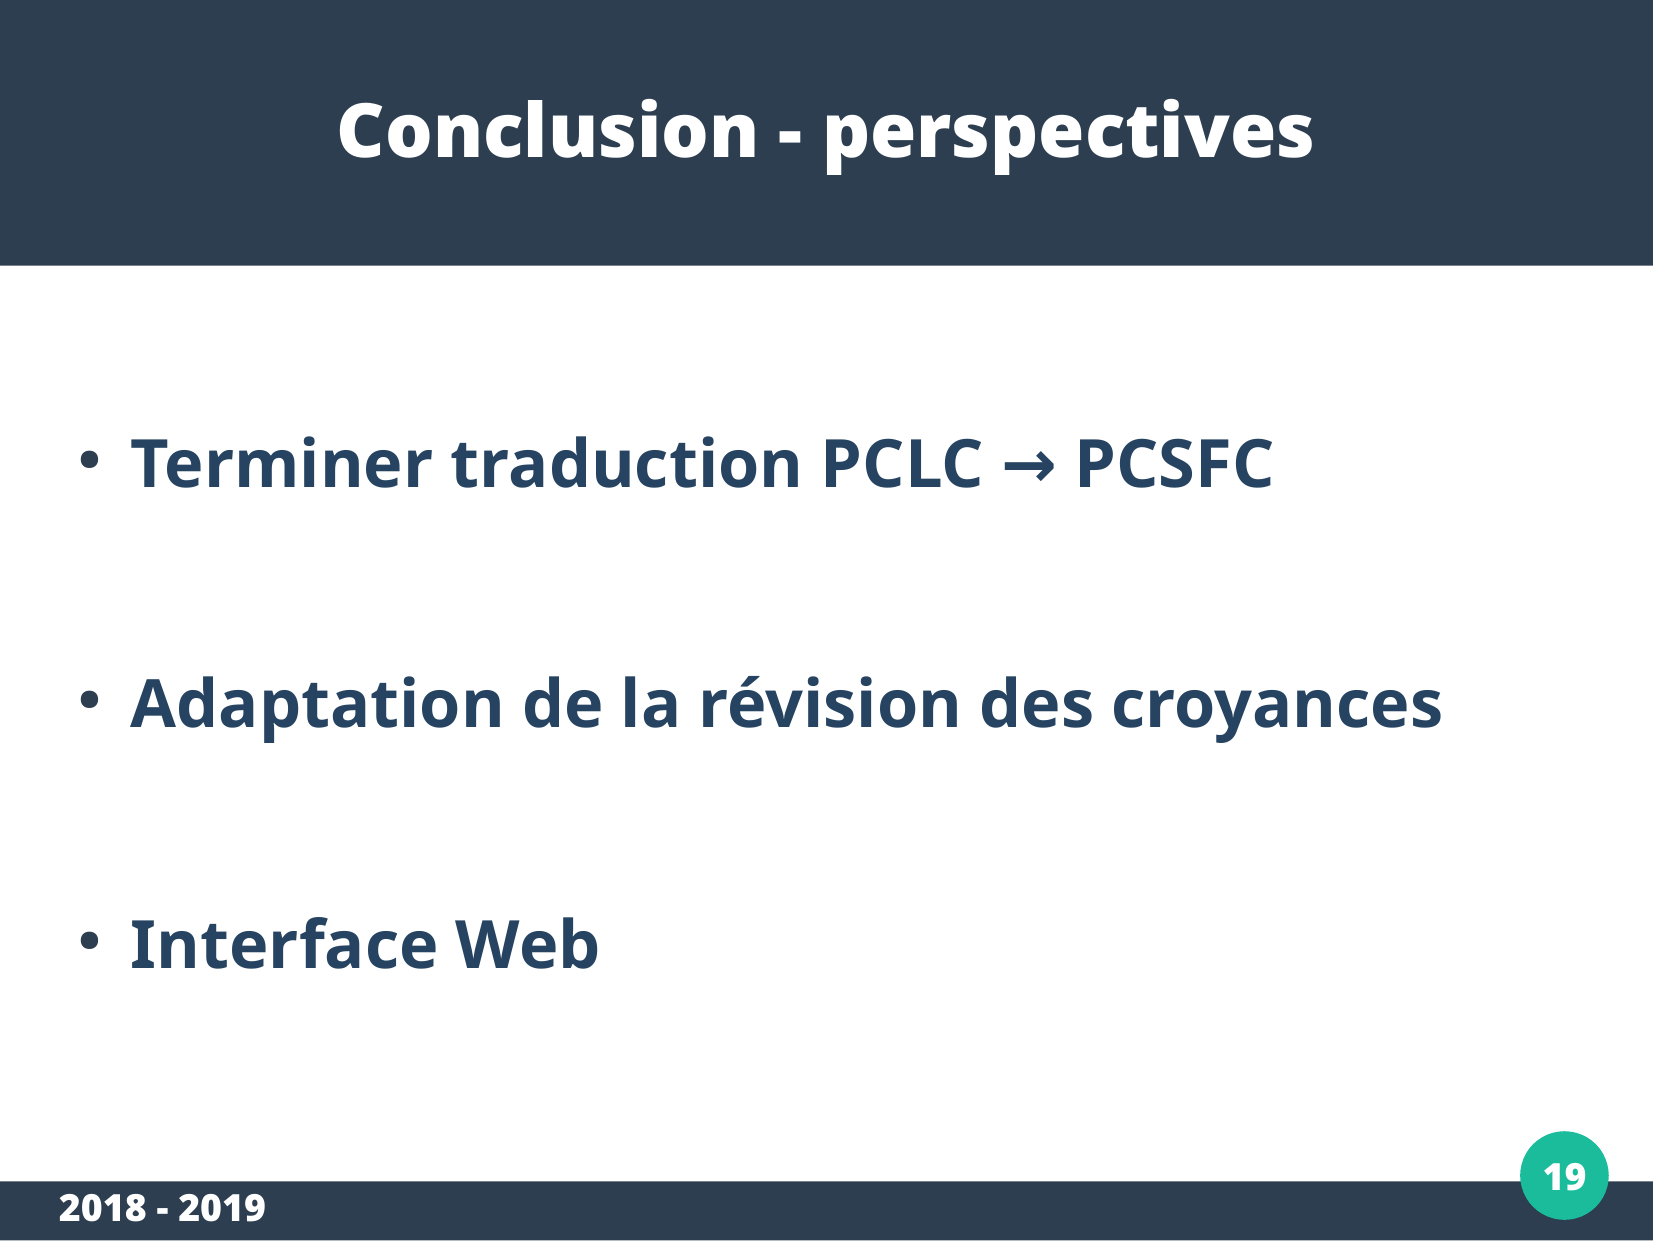

# Conclusion - perspectives
Terminer traduction PCLC → PCSFC
Adaptation de la révision des croyances
Interface Web
19
2018 - 2019